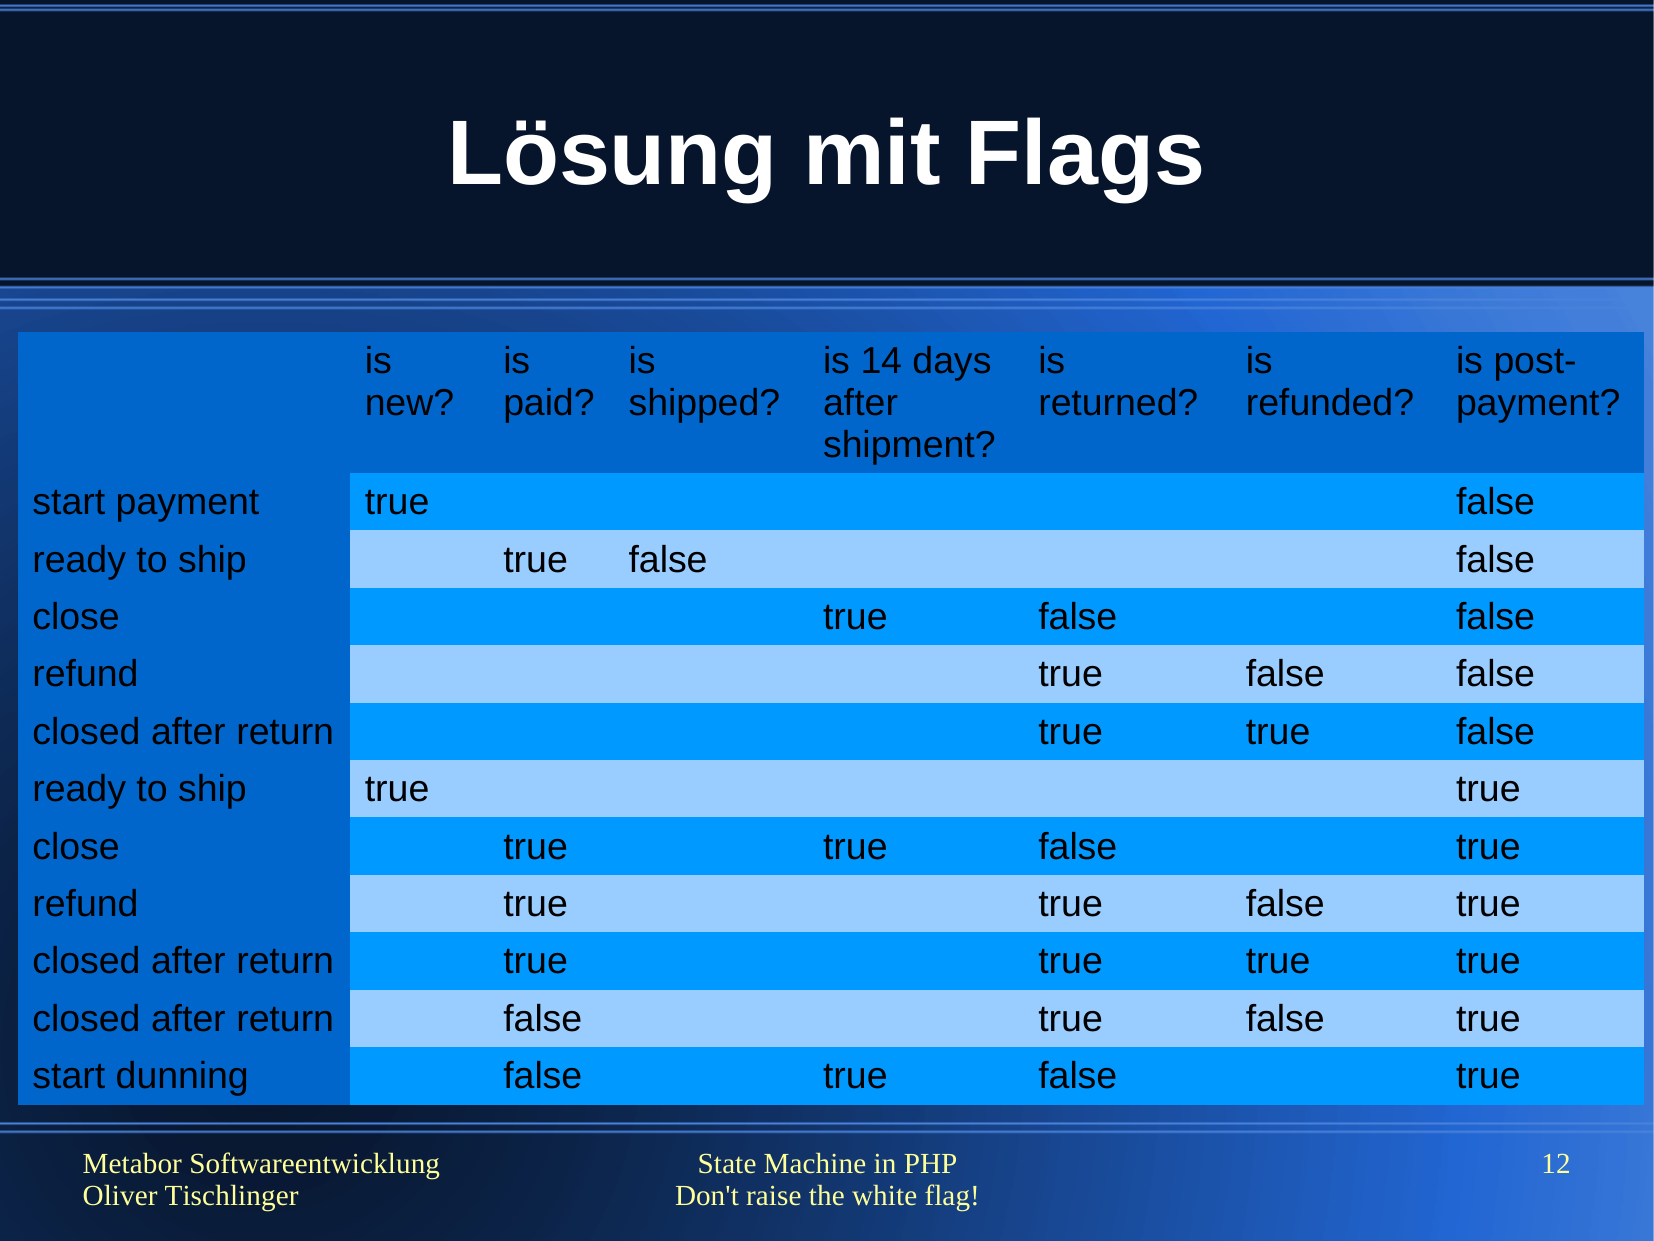

# Lösung mit Flags
| | is new? | is paid? | is shipped? | is 14 days after shipment? | is returned? | is refunded? | is post-payment? |
| --- | --- | --- | --- | --- | --- | --- | --- |
| start payment | true | | | | | | false |
| ready to ship | | true | false | | | | false |
| close | | | | true | false | | false |
| refund | | | | | true | false | false |
| closed after return | | | | | true | true | false |
| ready to ship | true | | | | | | true |
| close | | true | | true | false | | true |
| refund | | true | | | true | false | true |
| closed after return | | true | | | true | true | true |
| closed after return | | false | | | true | false | true |
| start dunning | | false | | true | false | | true |
12